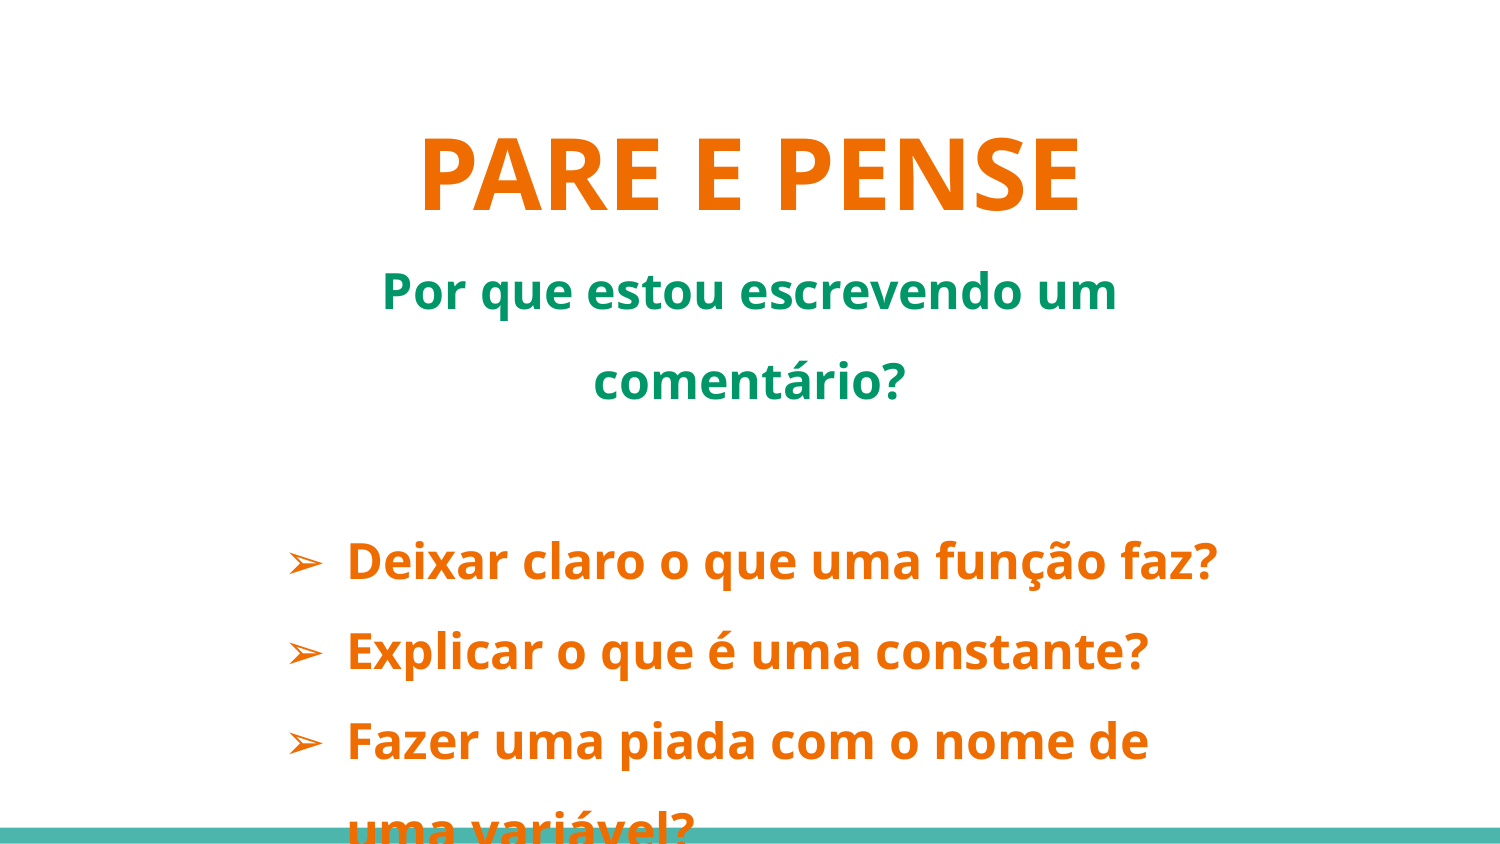

PARE E PENSE
Por que estou escrevendo um comentário?
Deixar claro o que uma função faz?
Explicar o que é uma constante?
Fazer uma piada com o nome de uma variável?